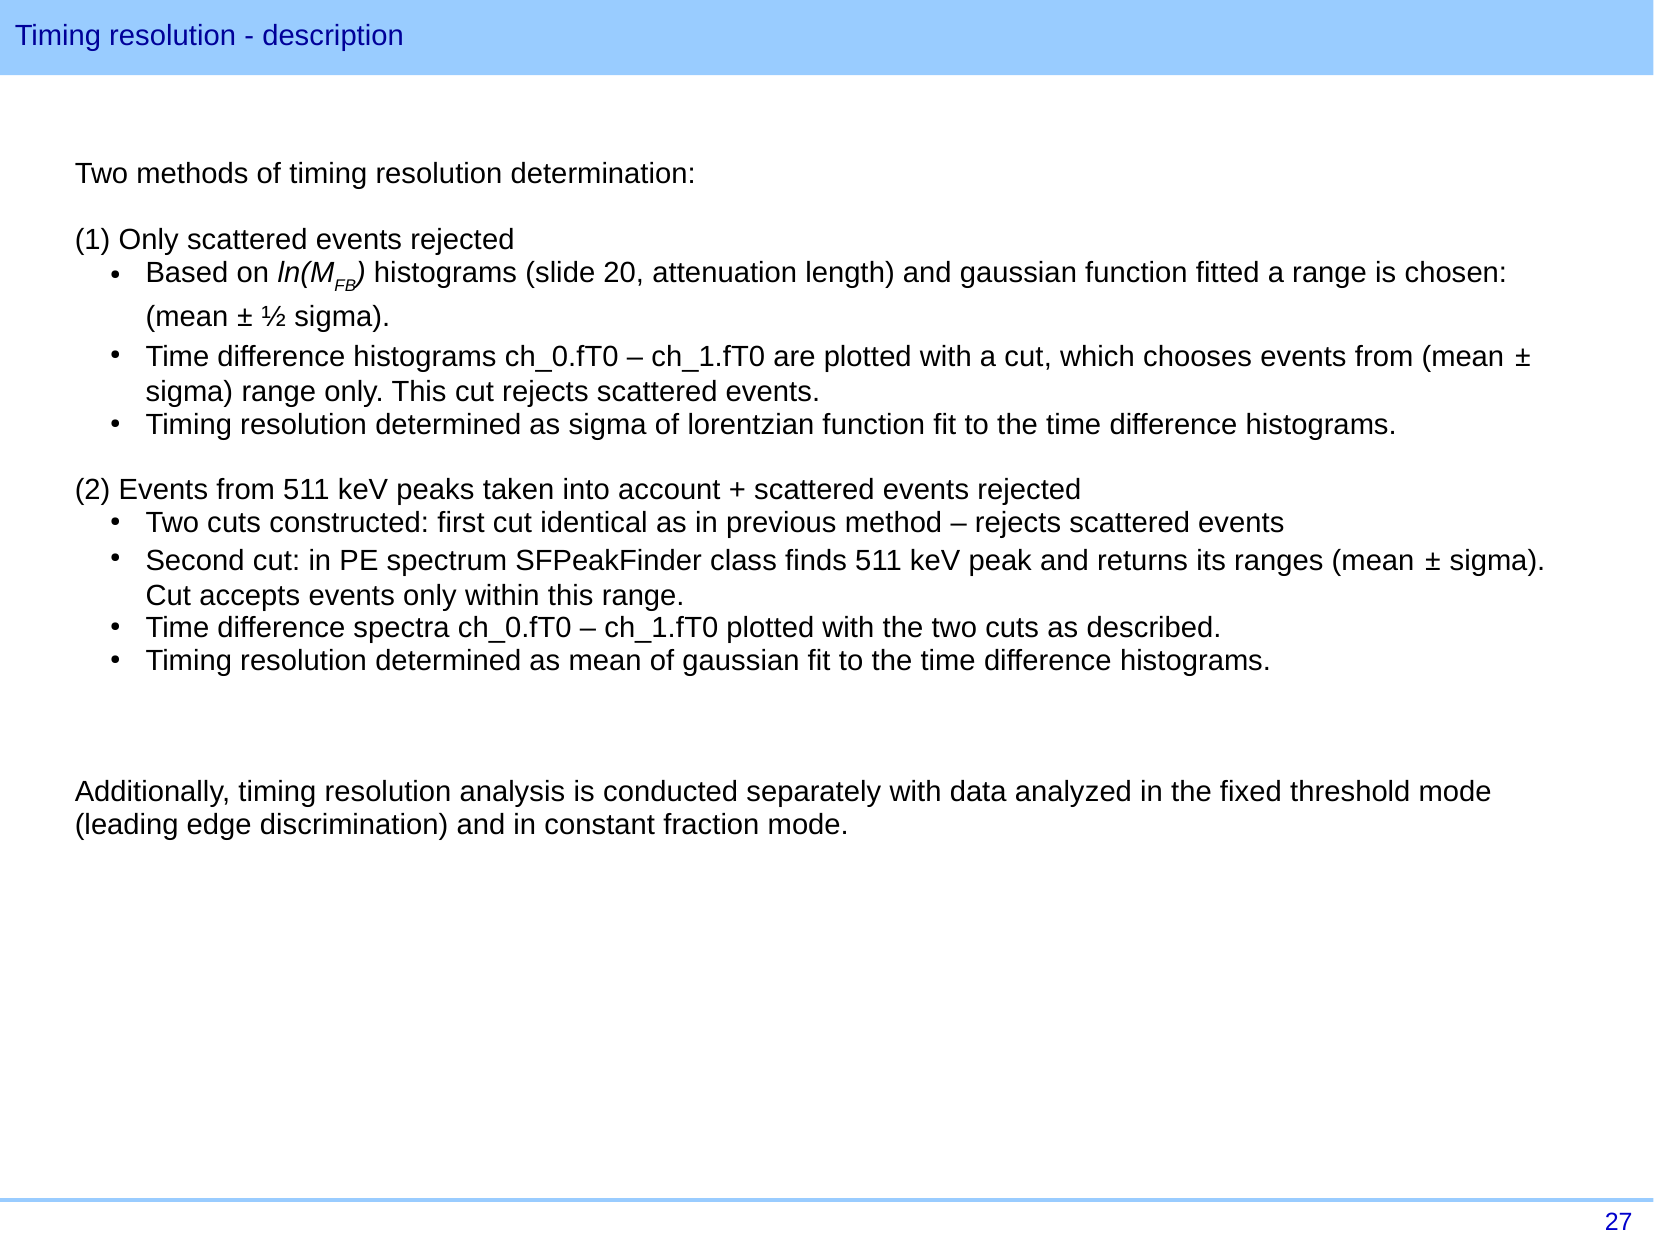

Timing resolution - description
Two methods of timing resolution determination:
(1) Only scattered events rejected
Based on ln(MFB) histograms (slide 20, attenuation length) and gaussian function fitted a range is chosen: (mean ± ½ sigma).
Time difference histograms ch_0.fT0 – ch_1.fT0 are plotted with a cut, which chooses events from (mean ± sigma) range only. This cut rejects scattered events.
Timing resolution determined as sigma of lorentzian function fit to the time difference histograms.
(2) Events from 511 keV peaks taken into account + scattered events rejected
Two cuts constructed: first cut identical as in previous method – rejects scattered events
Second cut: in PE spectrum SFPeakFinder class finds 511 keV peak and returns its ranges (mean ± sigma). Cut accepts events only within this range.
Time difference spectra ch_0.fT0 – ch_1.fT0 plotted with the two cuts as described.
Timing resolution determined as mean of gaussian fit to the time difference histograms.
Additionally, timing resolution analysis is conducted separately with data analyzed in the fixed threshold mode (leading edge discrimination) and in constant fraction mode.